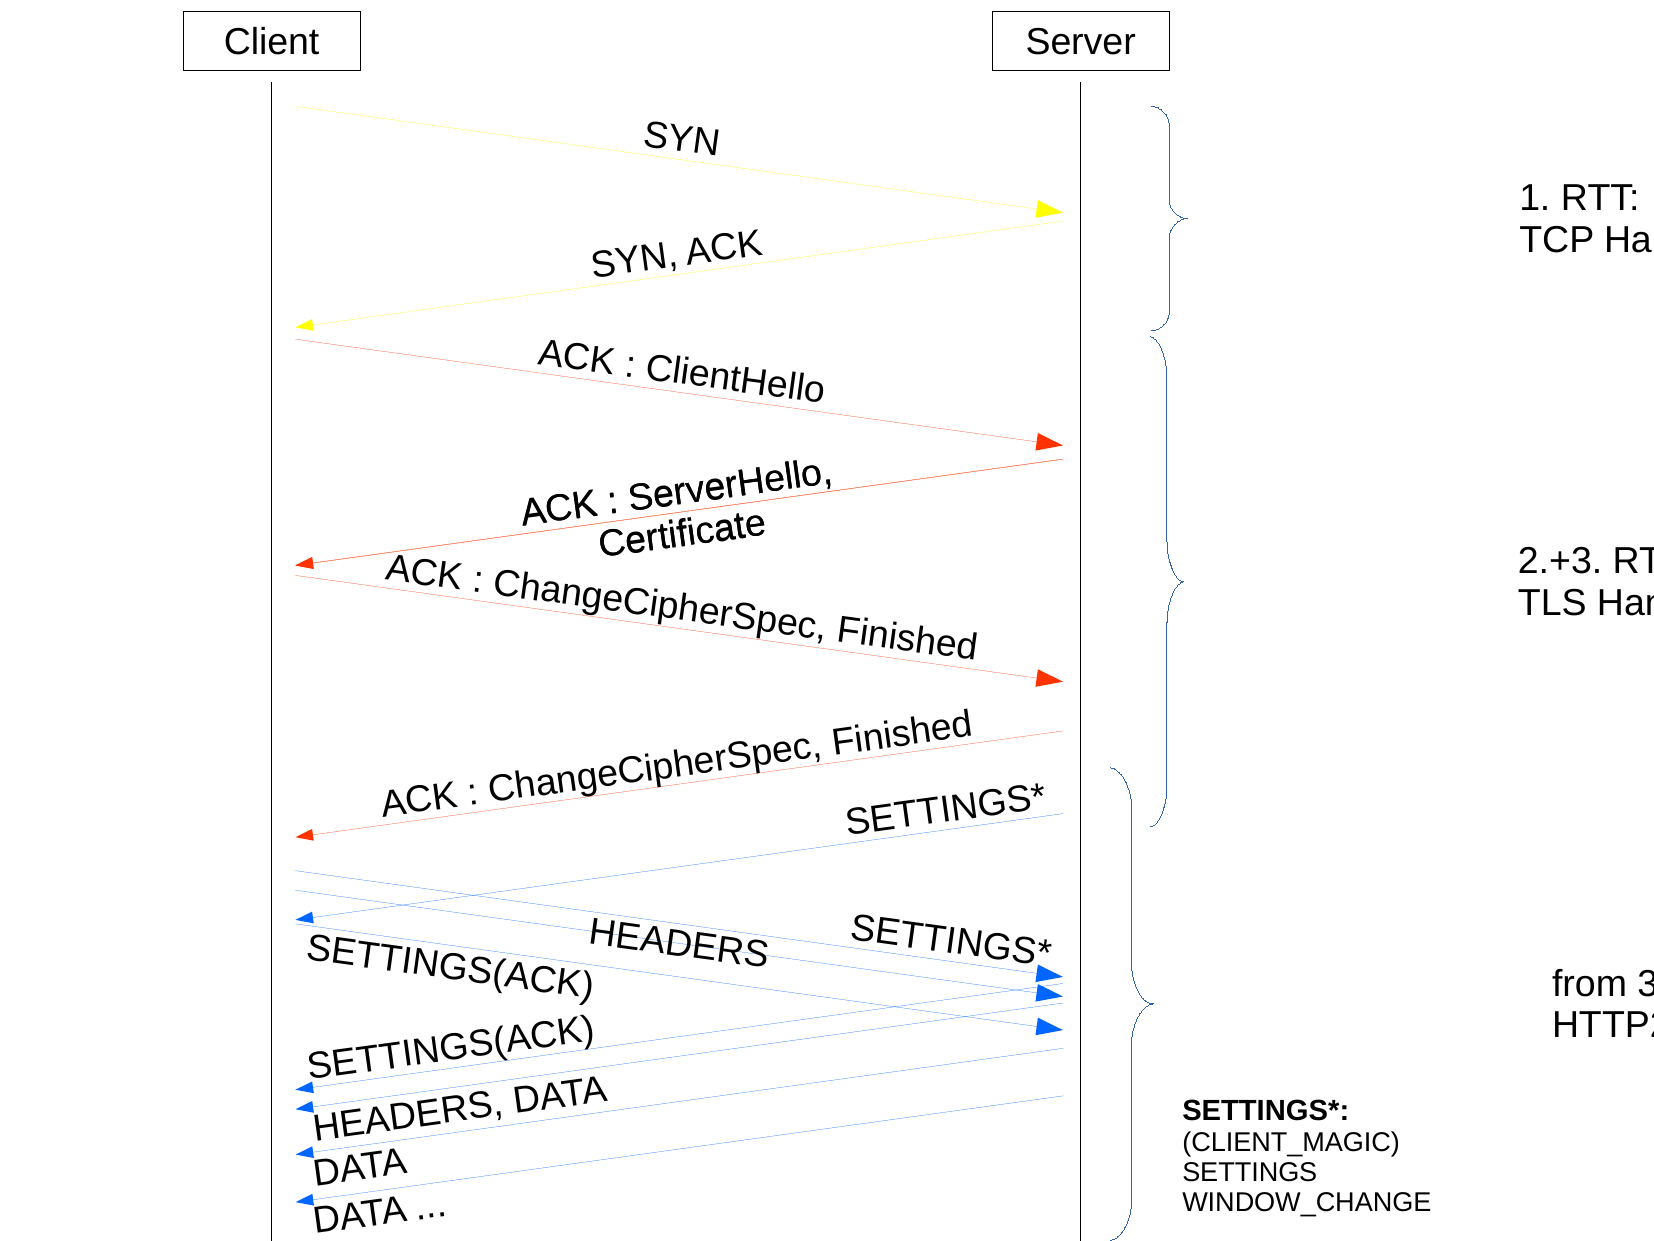

Client
Server
SYN
1. RTT:
TCP Handshake
SYN, ACK
2.+3. RTT:
TLS Handshake
ACK : ClientHello
ACK : ServerHello,
Certificate
ACK : ServerHello,
Certificate
ACK : ChangeCipherSpec, Finished
ACK : ChangeCipherSpec, Finished
from 3½. RTT:
HTTP2 Request(s)
SETTINGS*
 SETTINGS*
HEADERS
SETTINGS(ACK)
SETTINGS(ACK)
HEADERS, DATA
DATA
SETTINGS*:
(CLIENT_MAGIC)
SETTINGS WINDOW_CHANGE
DATA ...